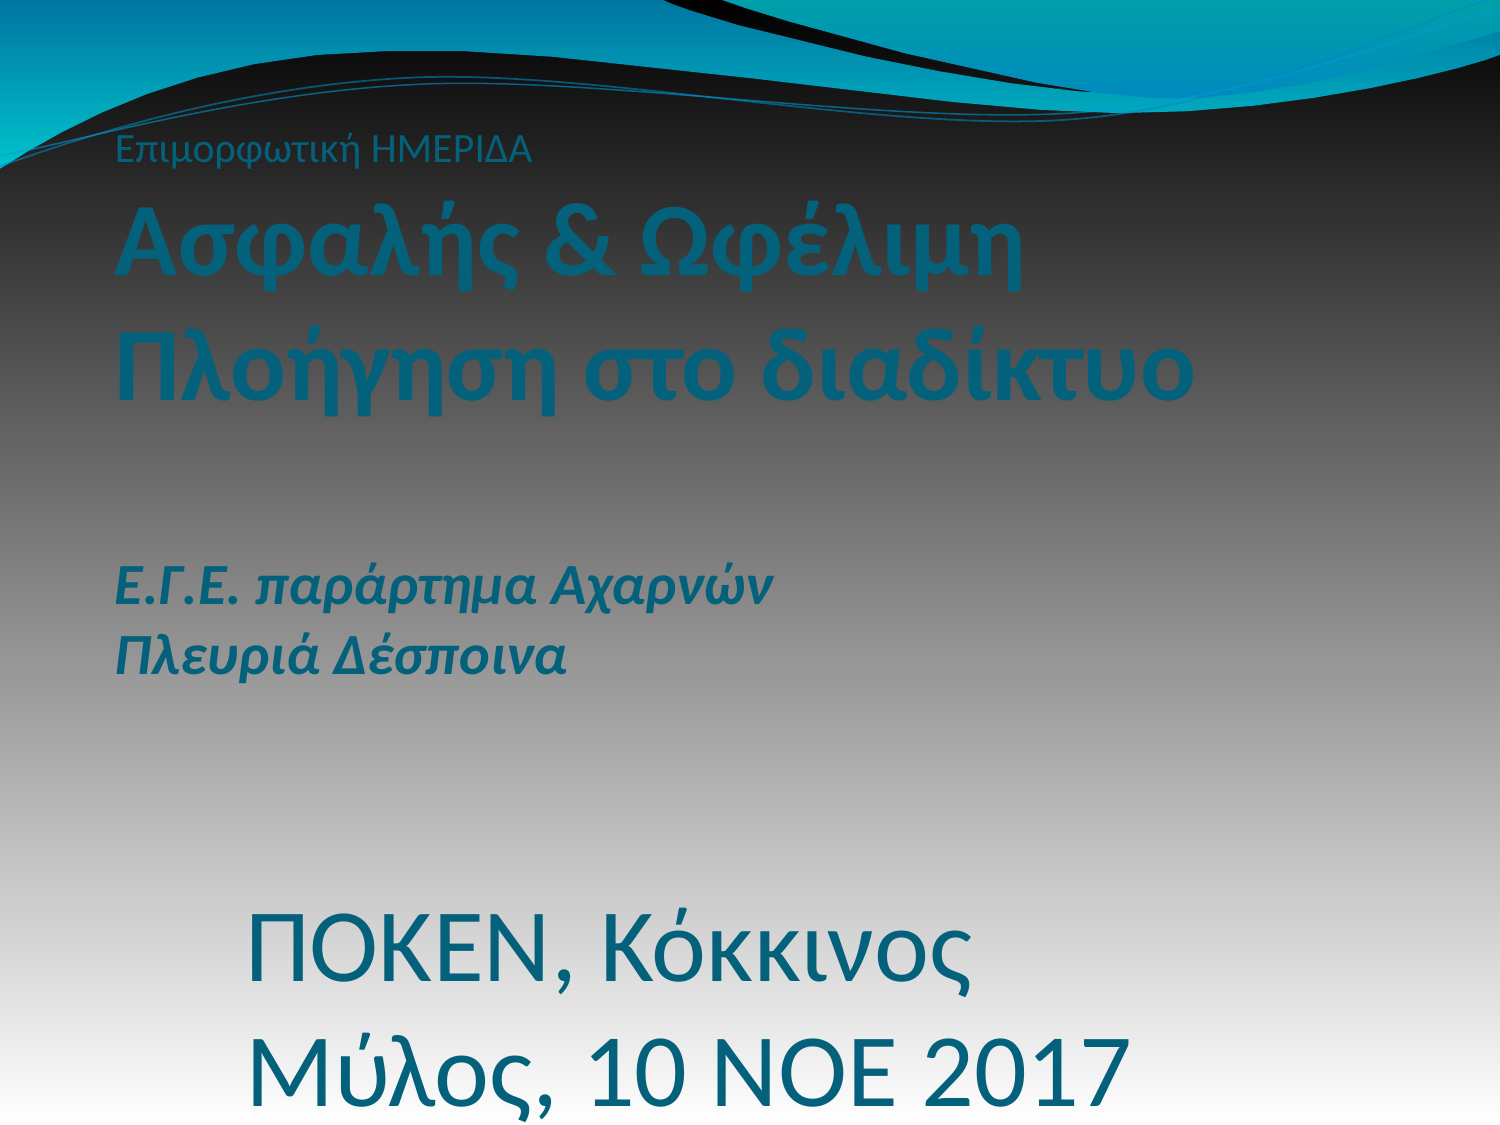

# Επιμορφωτική ΗΜΕΡΙΔΑ Ασφαλής & Ωφέλιμη Πλοήγηση στο διαδίκτυο Ε.Γ.Ε. παράρτημα Αχαρνών Πλευριά Δέσποινα
ΠΟΚΕΝ, Κόκκινος Μύλος, 10 ΝΟΕ 2017